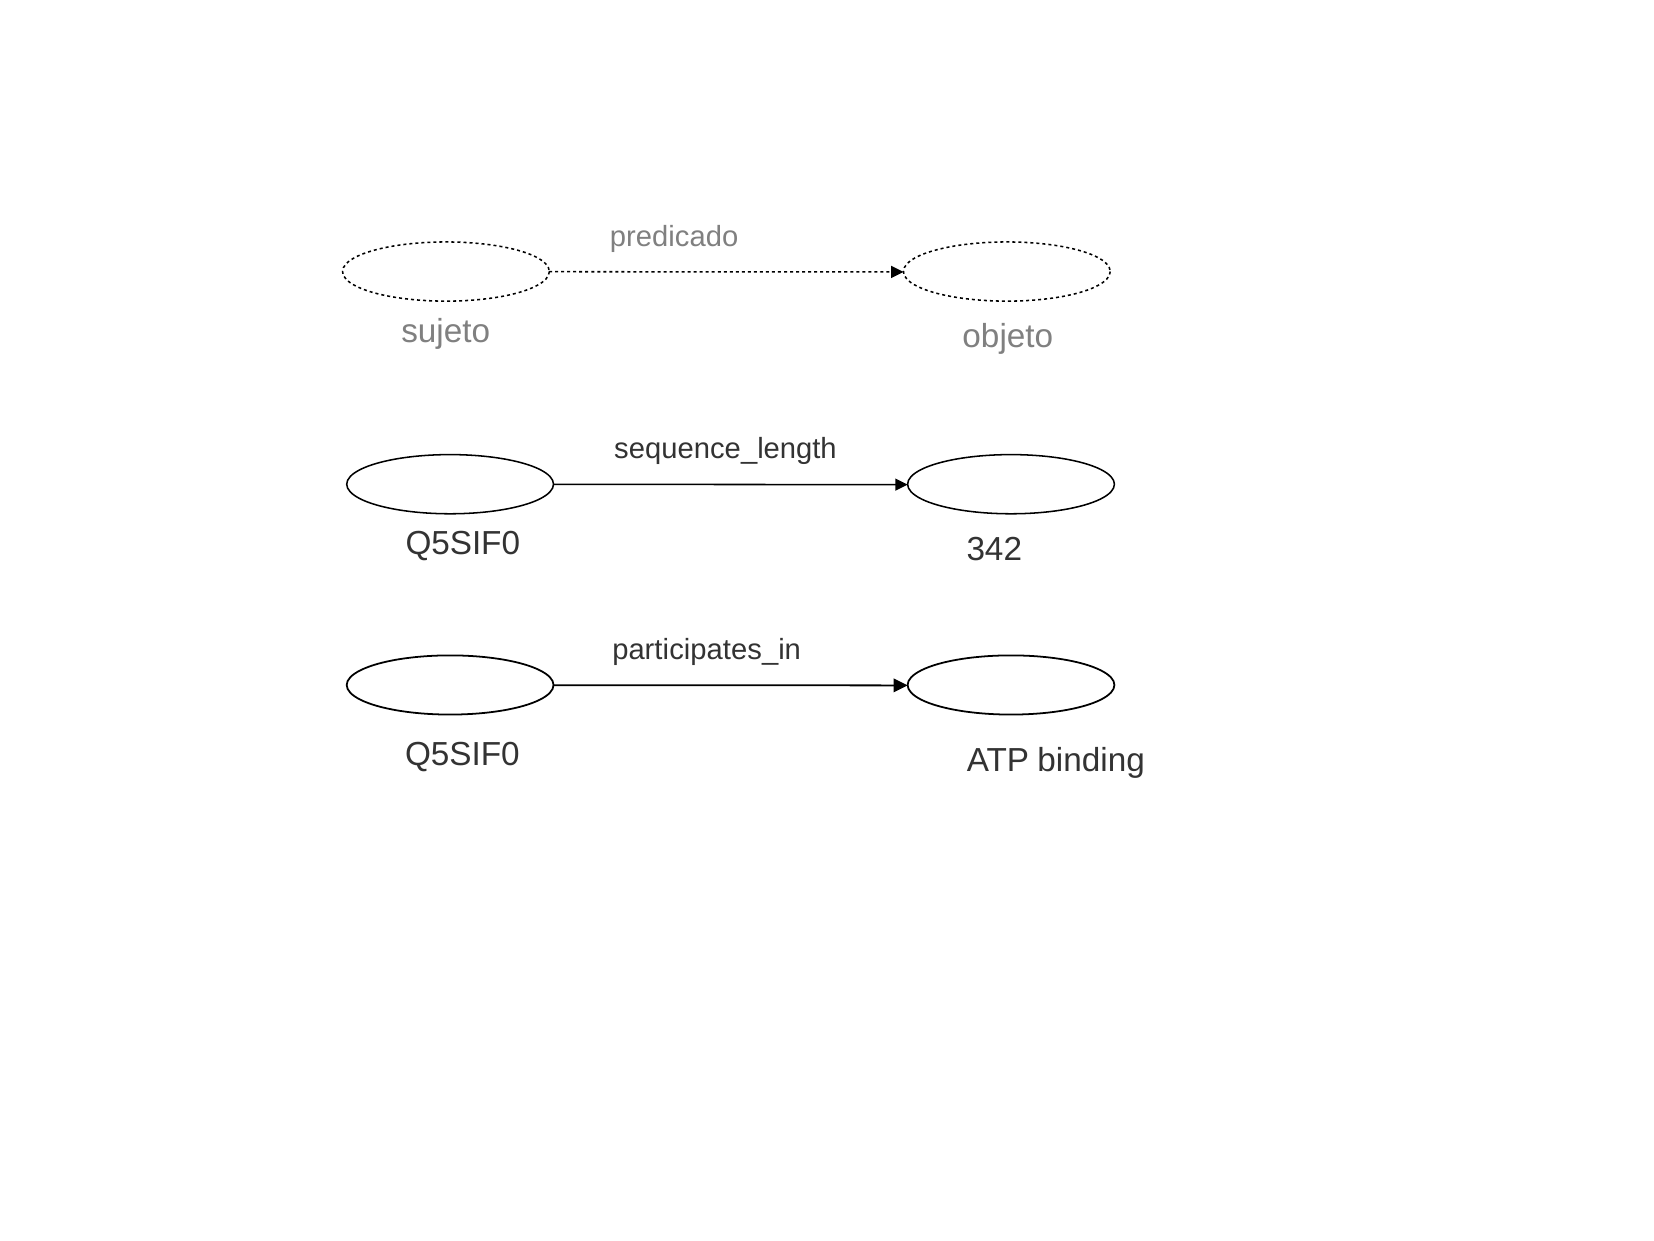

predicado
sujeto
objeto
sequence_length
Q5SIF0
342
participates_in
Q5SIF0
ATP binding